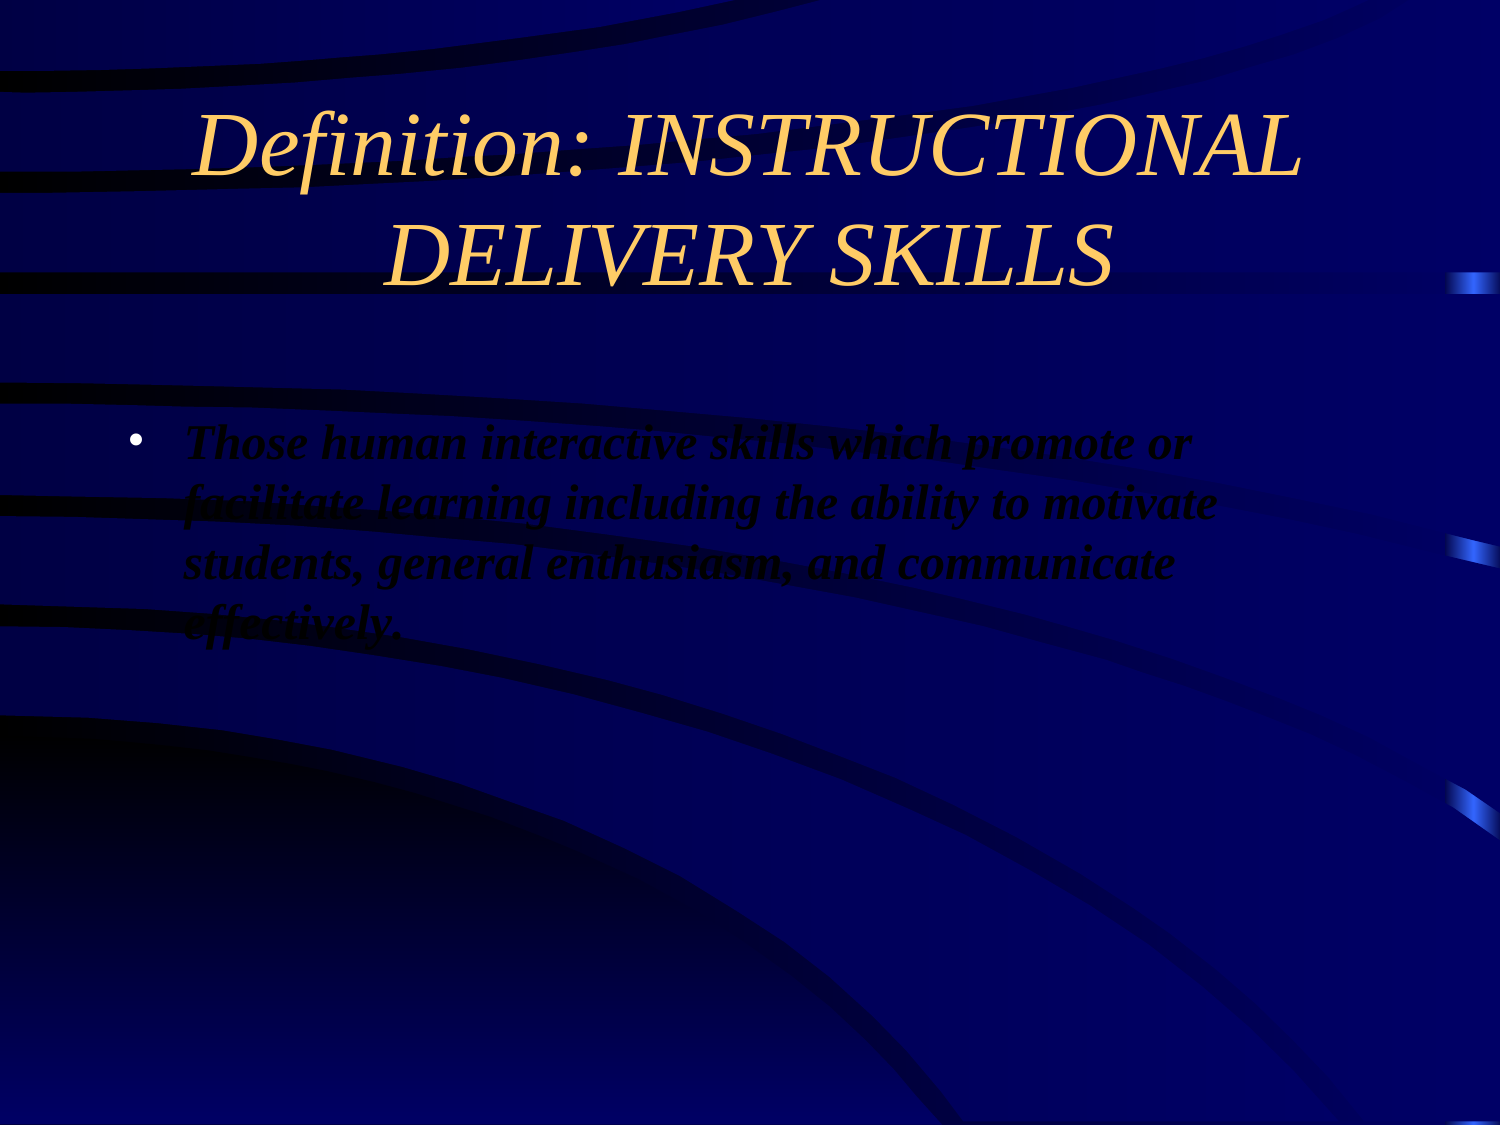

# Definition: INSTRUCTIONAL DELIVERY SKILLS
Those human interactive skills which promote or facilitate learning including the ability to motivate students, general enthusiasm, and communicate effectively.